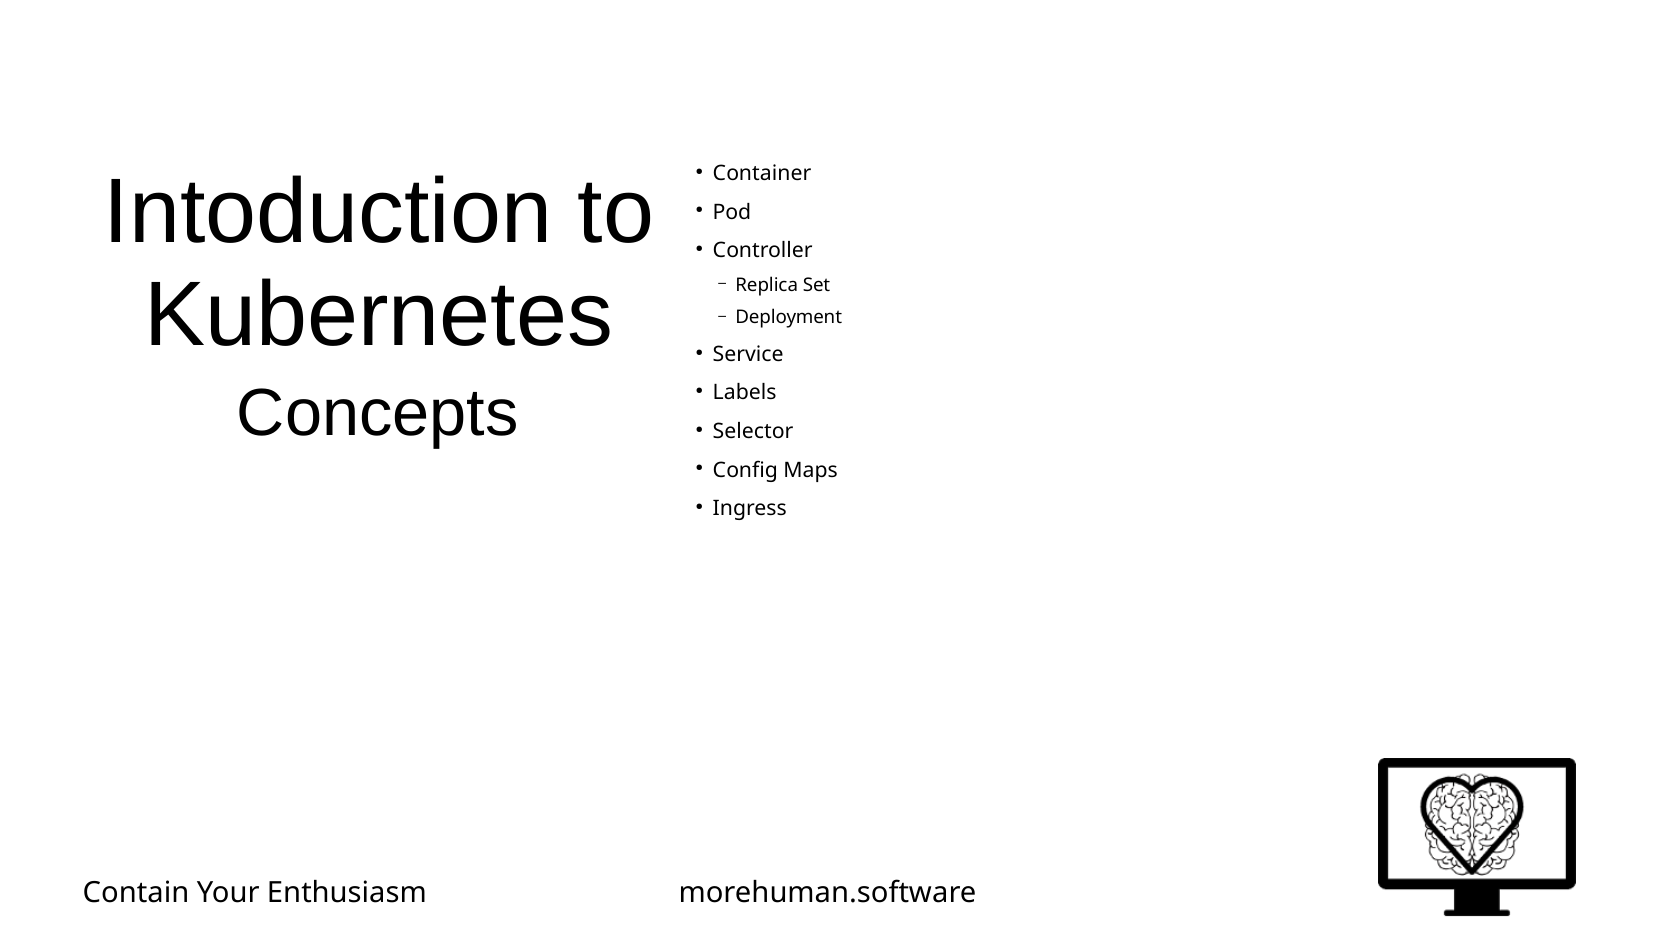

# Intoduction to Kubernetes
Container
Pod
Controller
Replica Set
Deployment
Service
Labels
Selector
Config Maps
Ingress
Concepts